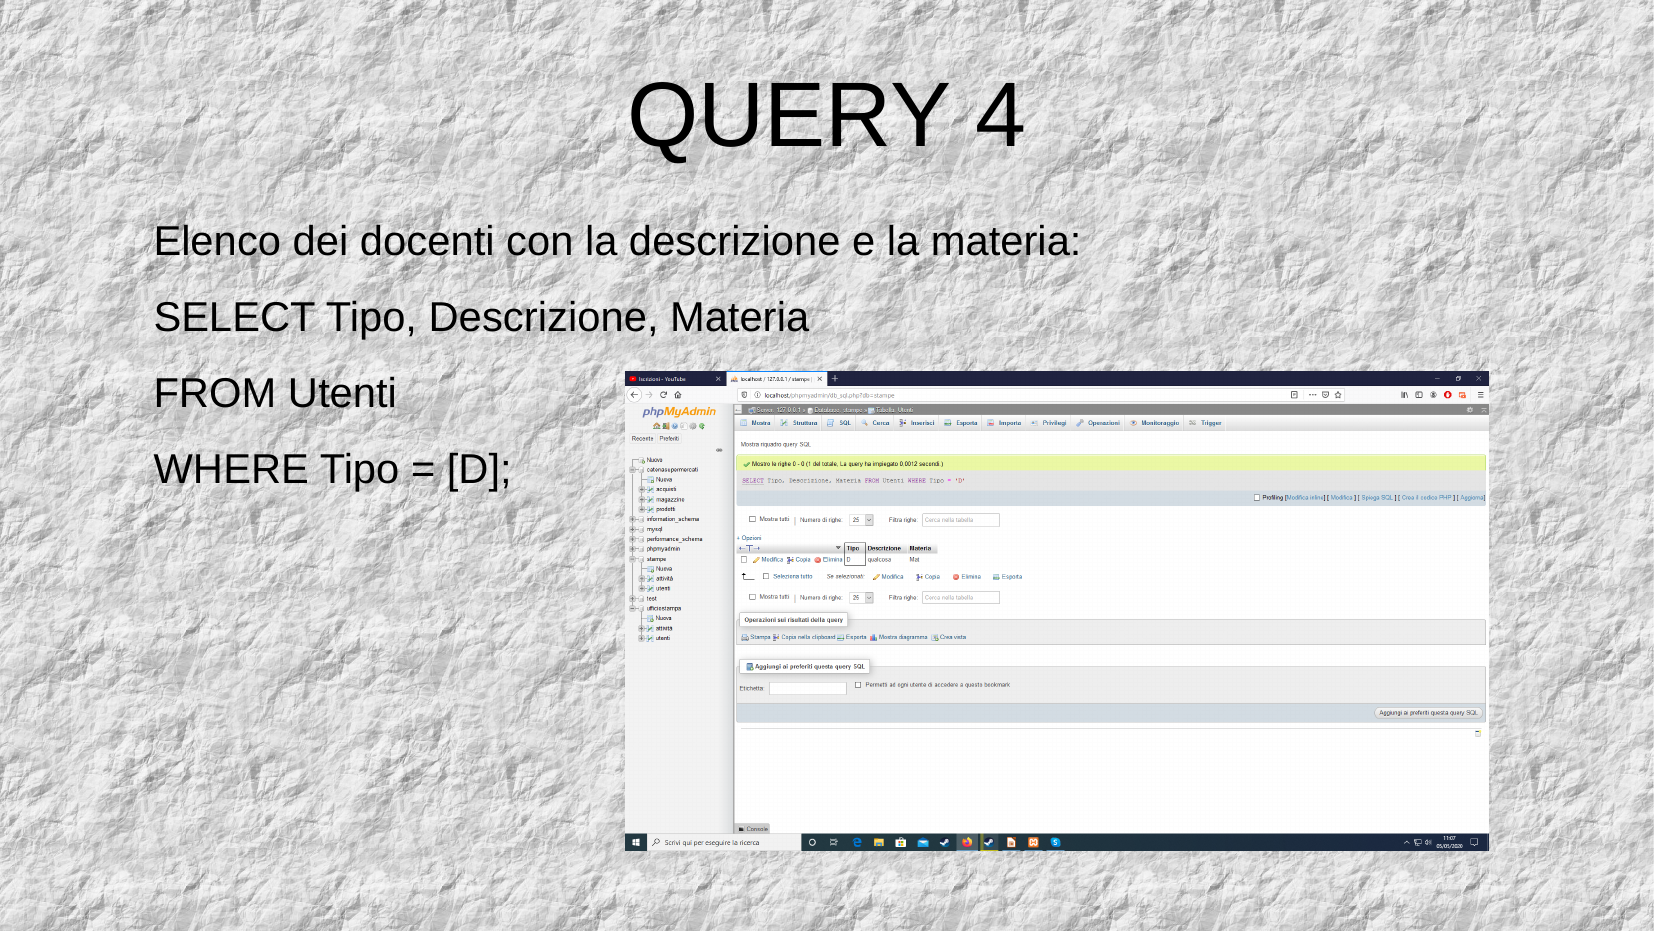

# QUERY 4
Elenco dei docenti con la descrizione e la materia:
SELECT Tipo, Descrizione, Materia
FROM Utenti
WHERE Tipo = [D];